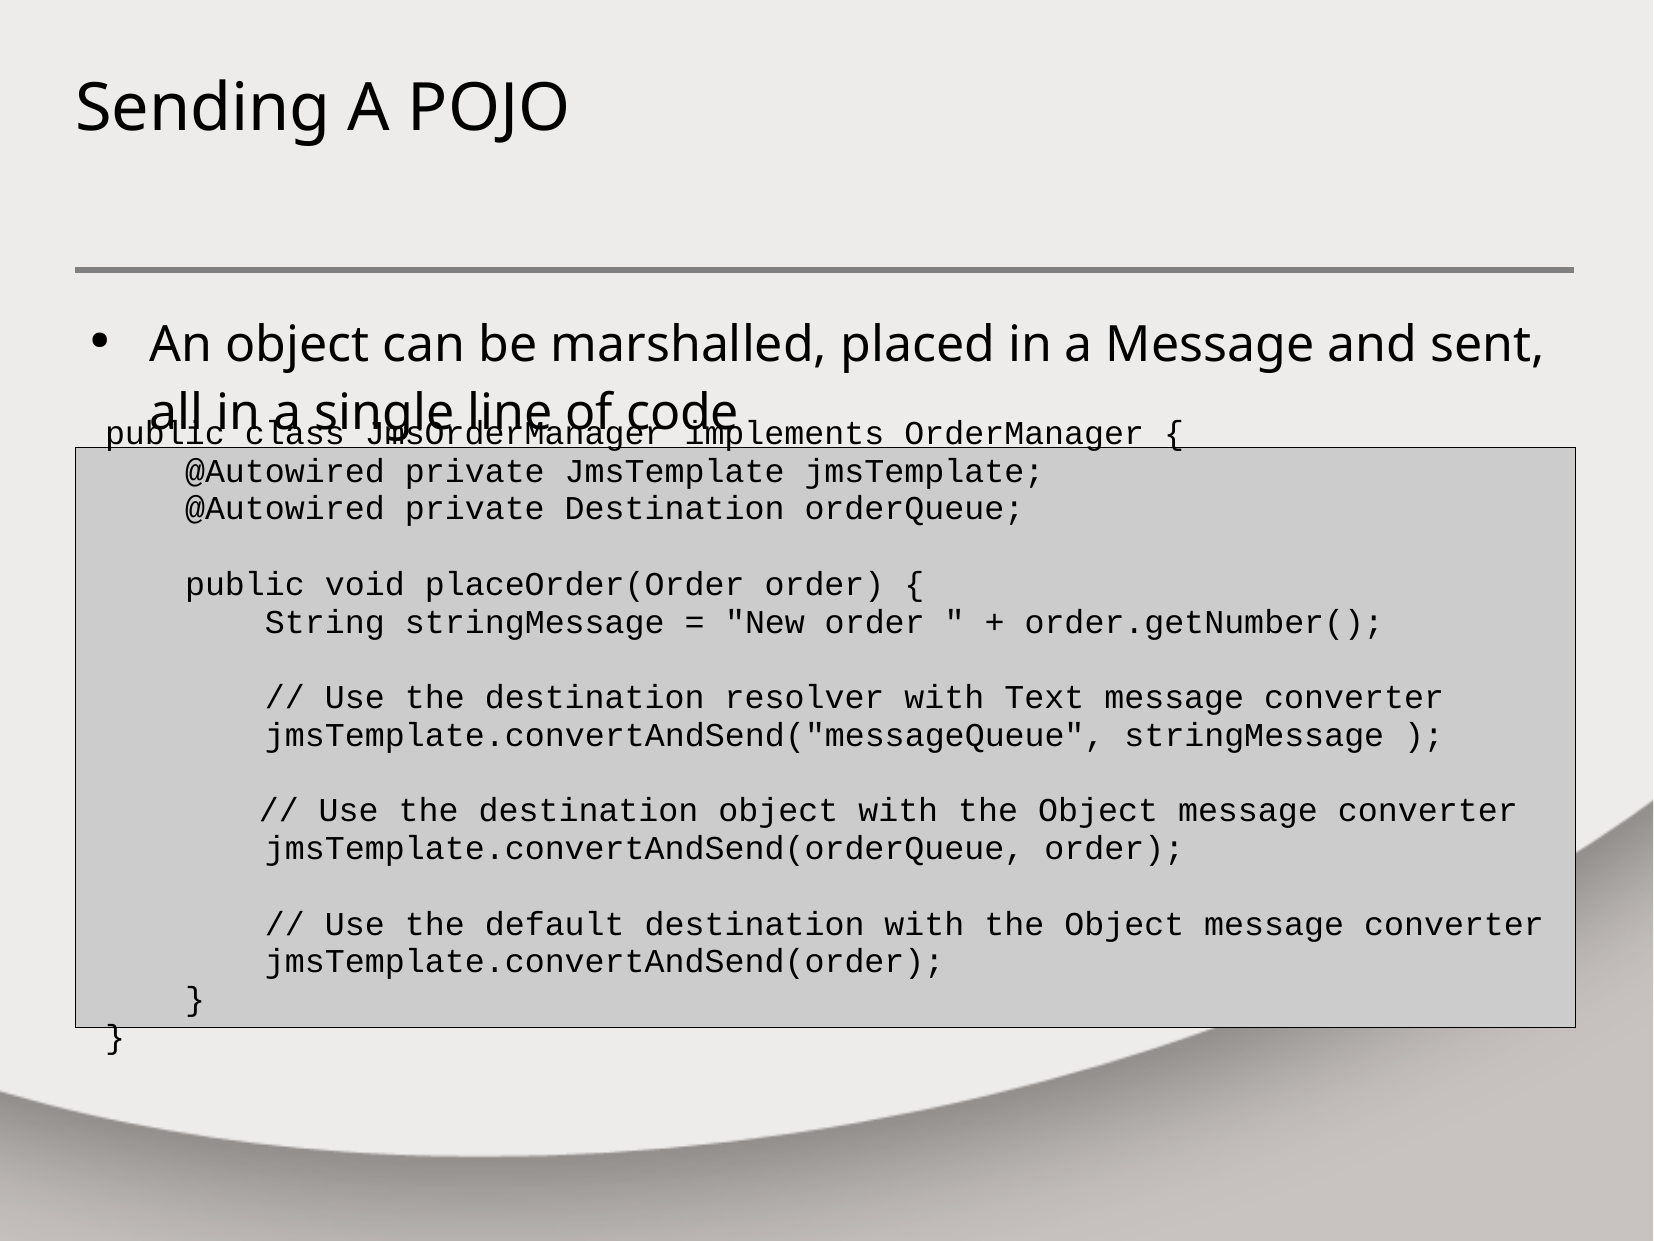

# Sending A POJO
An object can be marshalled, placed in a Message and sent, all in a single line of code
public class JmsOrderManager implements OrderManager {
 @Autowired private JmsTemplate jmsTemplate;
 @Autowired private Destination orderQueue;
 public void placeOrder(Order order) {
 String stringMessage = "New order " + order.getNumber();
 // Use the destination resolver with Text message converter
 jmsTemplate.convertAndSend("messageQueue", stringMessage );
	 // Use the destination object with the Object message converter
 jmsTemplate.convertAndSend(orderQueue, order);
 // Use the default destination with the Object message converter
 jmsTemplate.convertAndSend(order);
 }
}